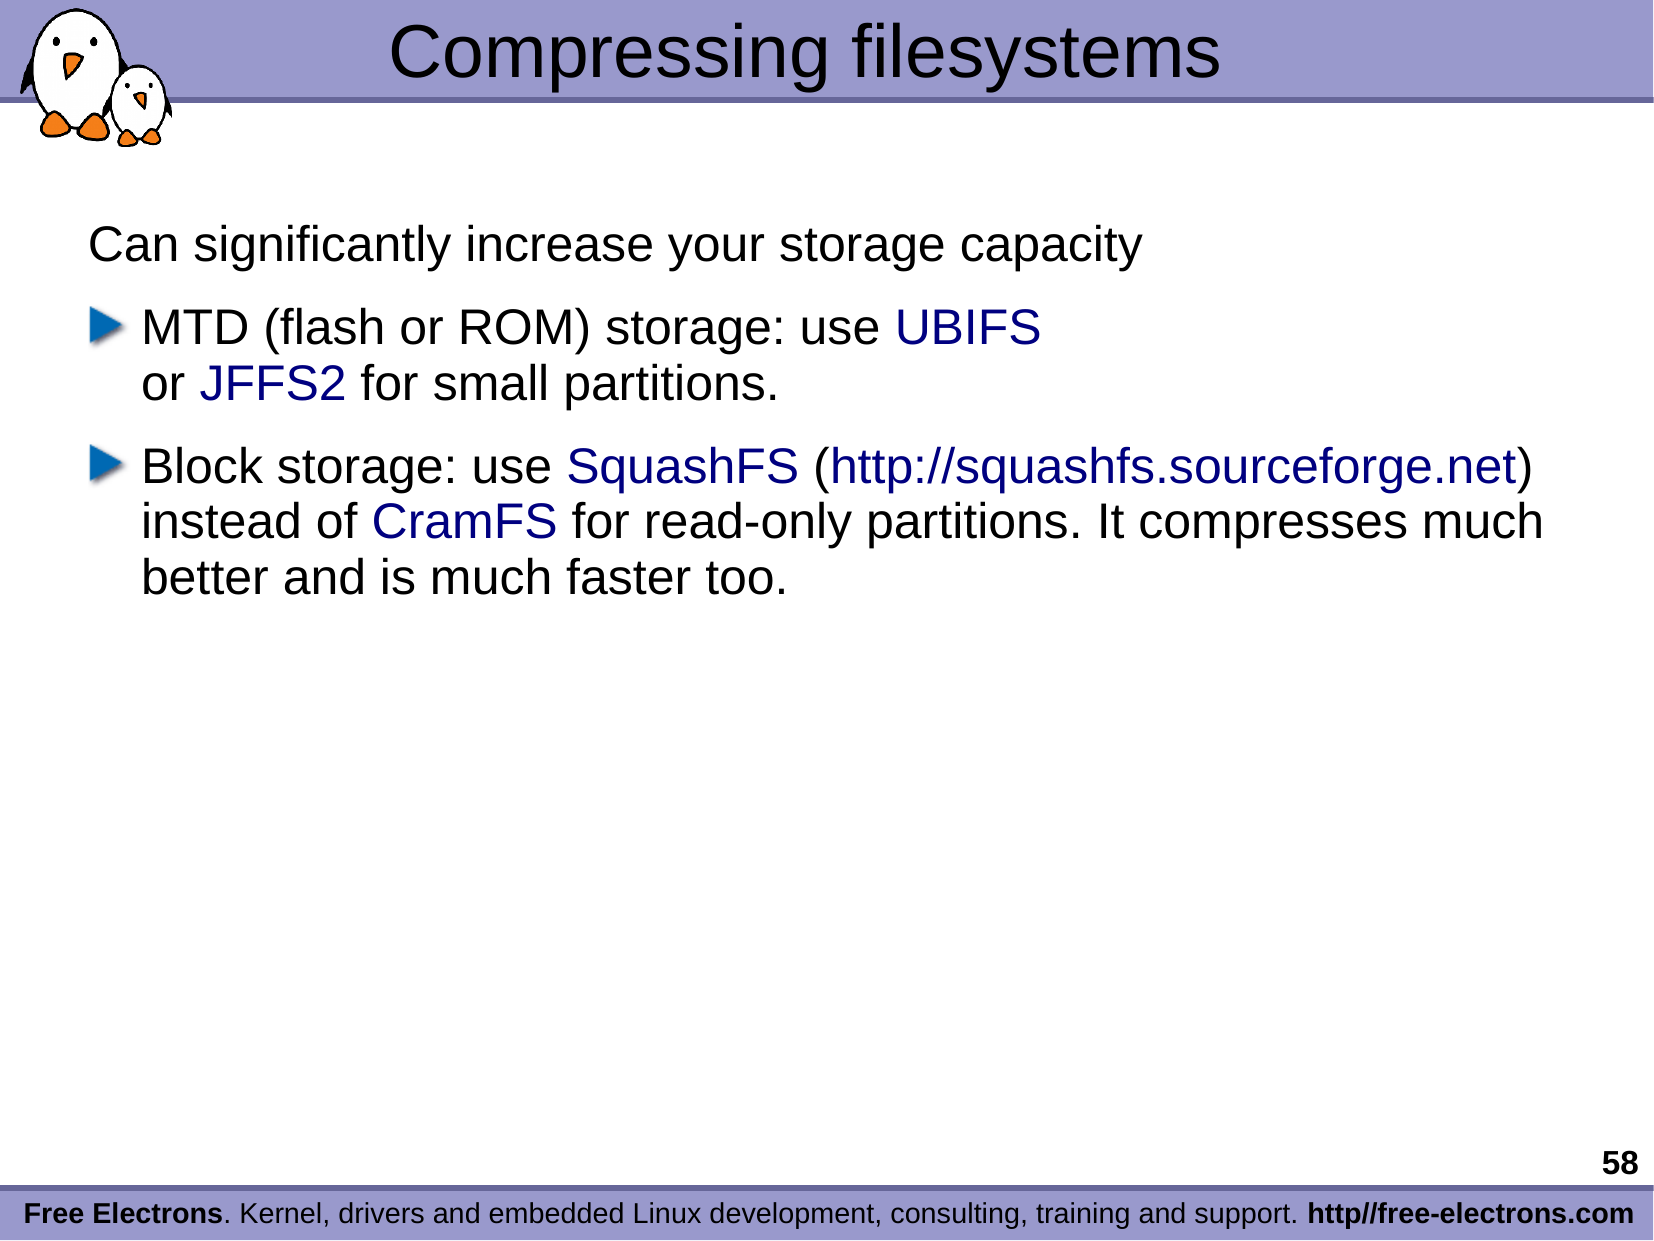

# Compressing filesystems
Can significantly increase your storage capacity
MTD (flash or ROM) storage: use UBIFS
or JFFS2 for small partitions.
Block storage: use SquashFS (http://squashfs.sourceforge.net) instead of CramFS for read-only partitions. It compresses much better and is much faster too.